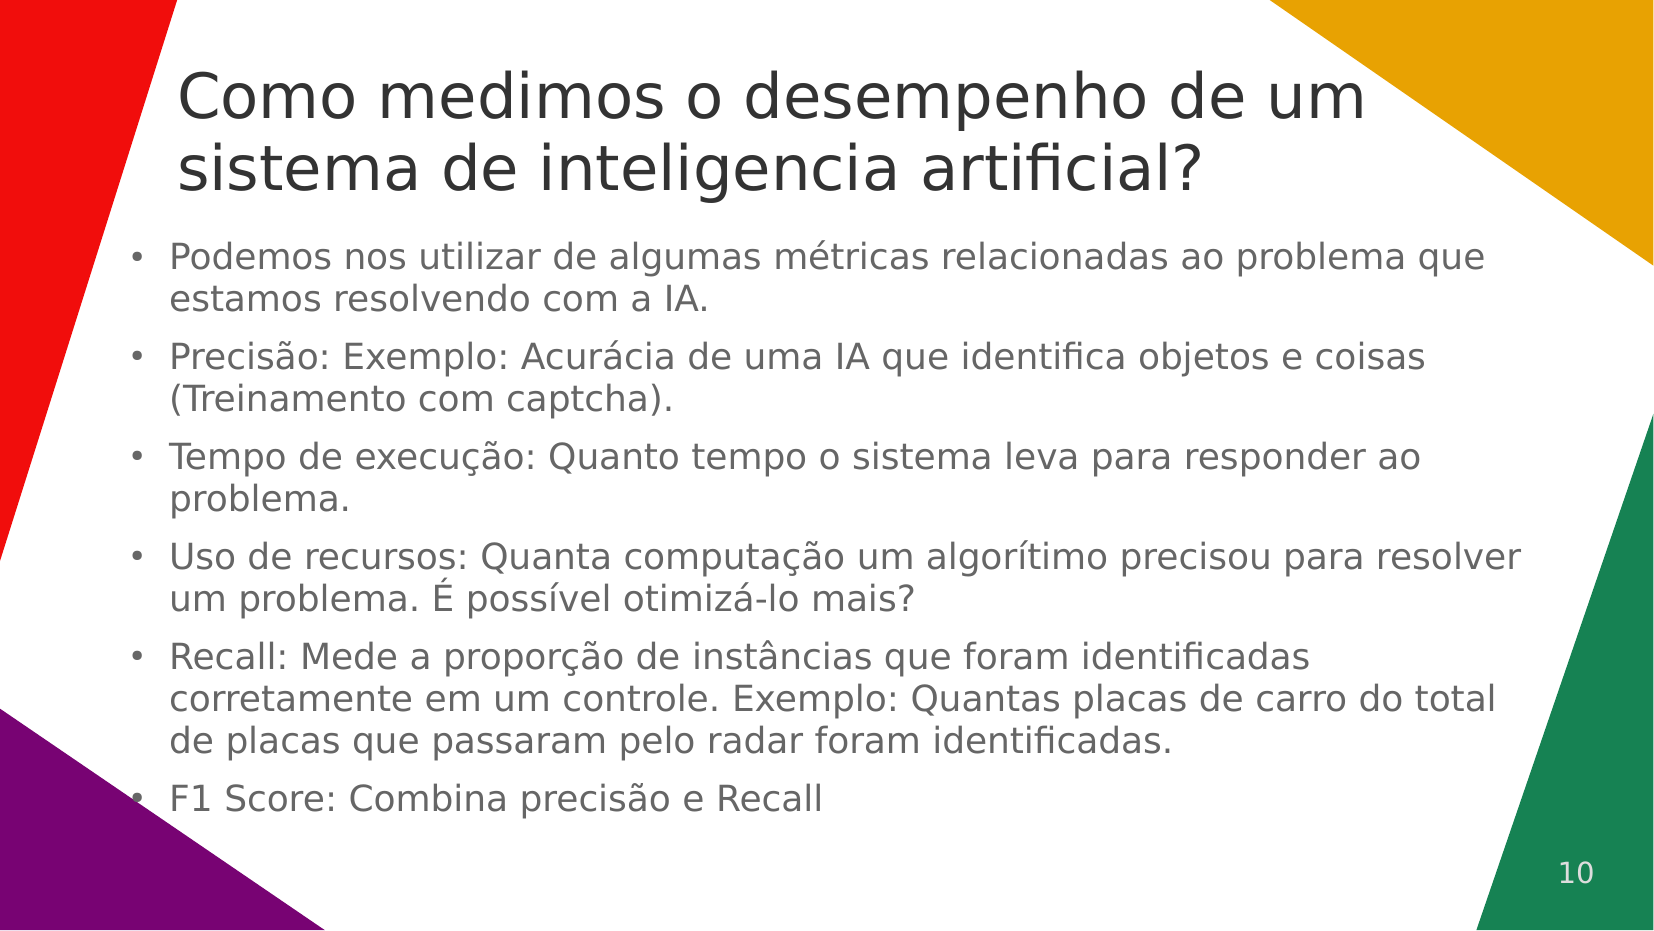

# Como medimos o desempenho de um sistema de inteligencia artificial?
Podemos nos utilizar de algumas métricas relacionadas ao problema que estamos resolvendo com a IA.
Precisão: Exemplo: Acurácia de uma IA que identifica objetos e coisas (Treinamento com captcha).
Tempo de execução: Quanto tempo o sistema leva para responder ao problema.
Uso de recursos: Quanta computação um algorítimo precisou para resolver um problema. É possível otimizá-lo mais?
Recall: Mede a proporção de instâncias que foram identificadas corretamente em um controle. Exemplo: Quantas placas de carro do total de placas que passaram pelo radar foram identificadas.
F1 Score: Combina precisão e Recall
10